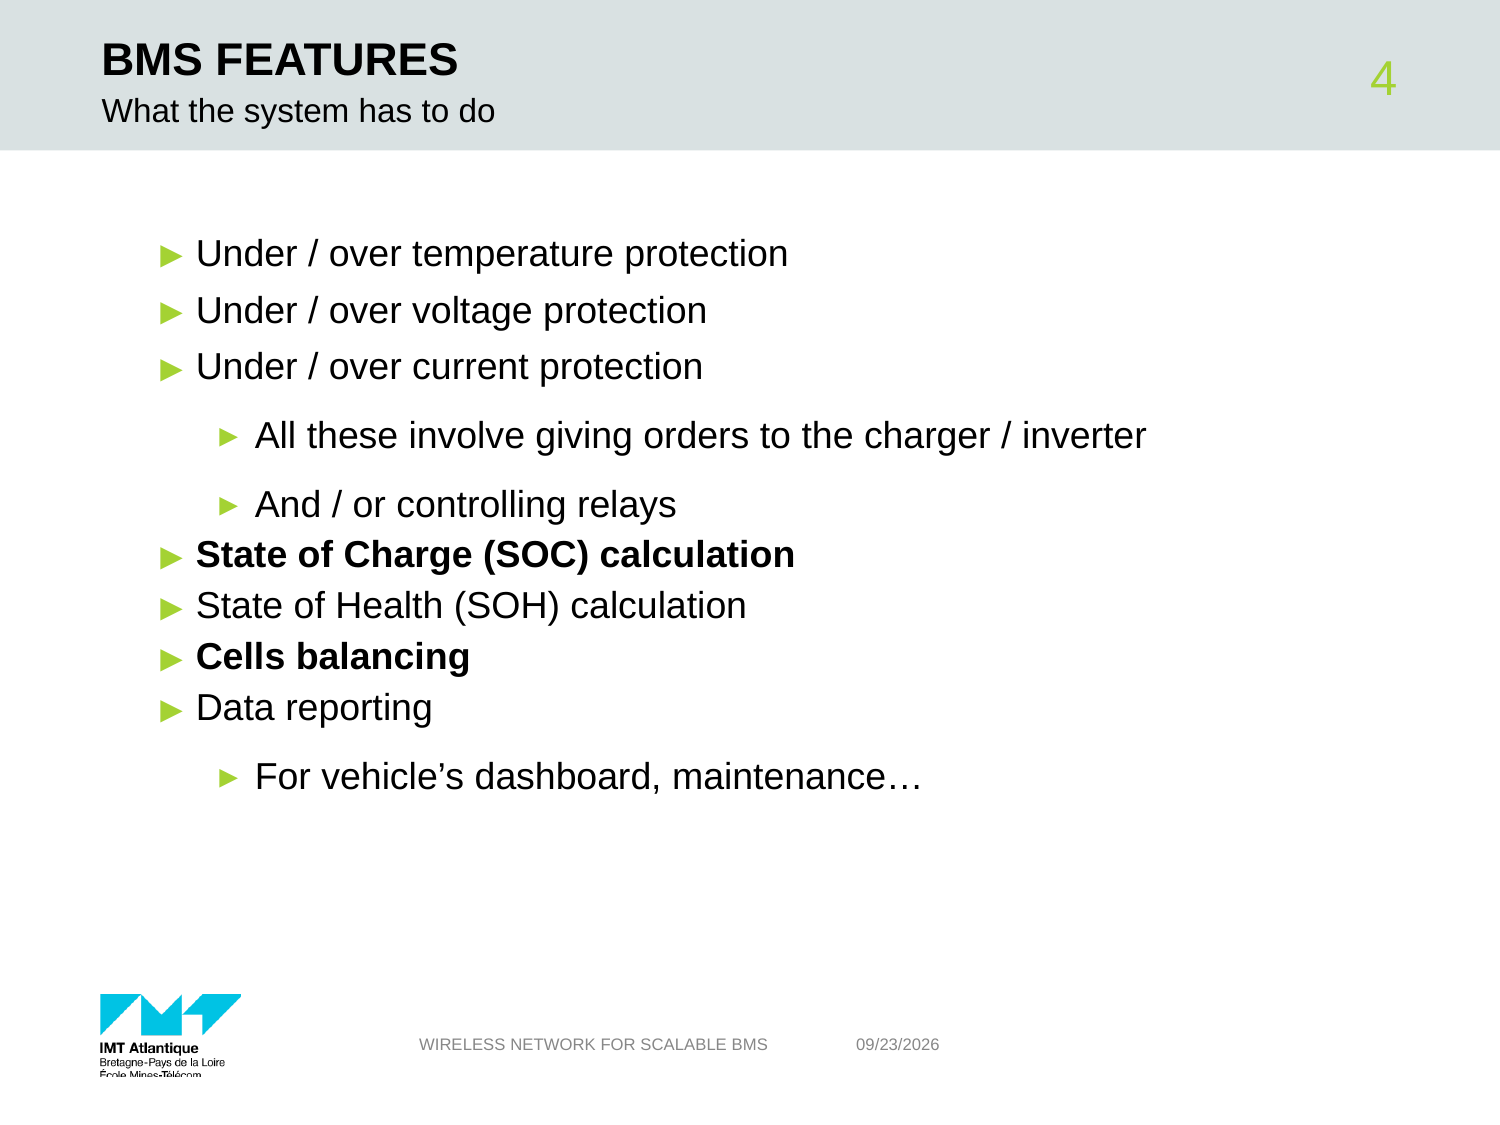

# BMS features
What the system has to do
Under / over temperature protection
Under / over voltage protection
Under / over current protection
All these involve giving orders to the charger / inverter
And / or controlling relays
State of Charge (SOC) calculation
State of Health (SOH) calculation
Cells balancing
Data reporting
For vehicle’s dashboard, maintenance…
Wireless Network for Scalable BMS